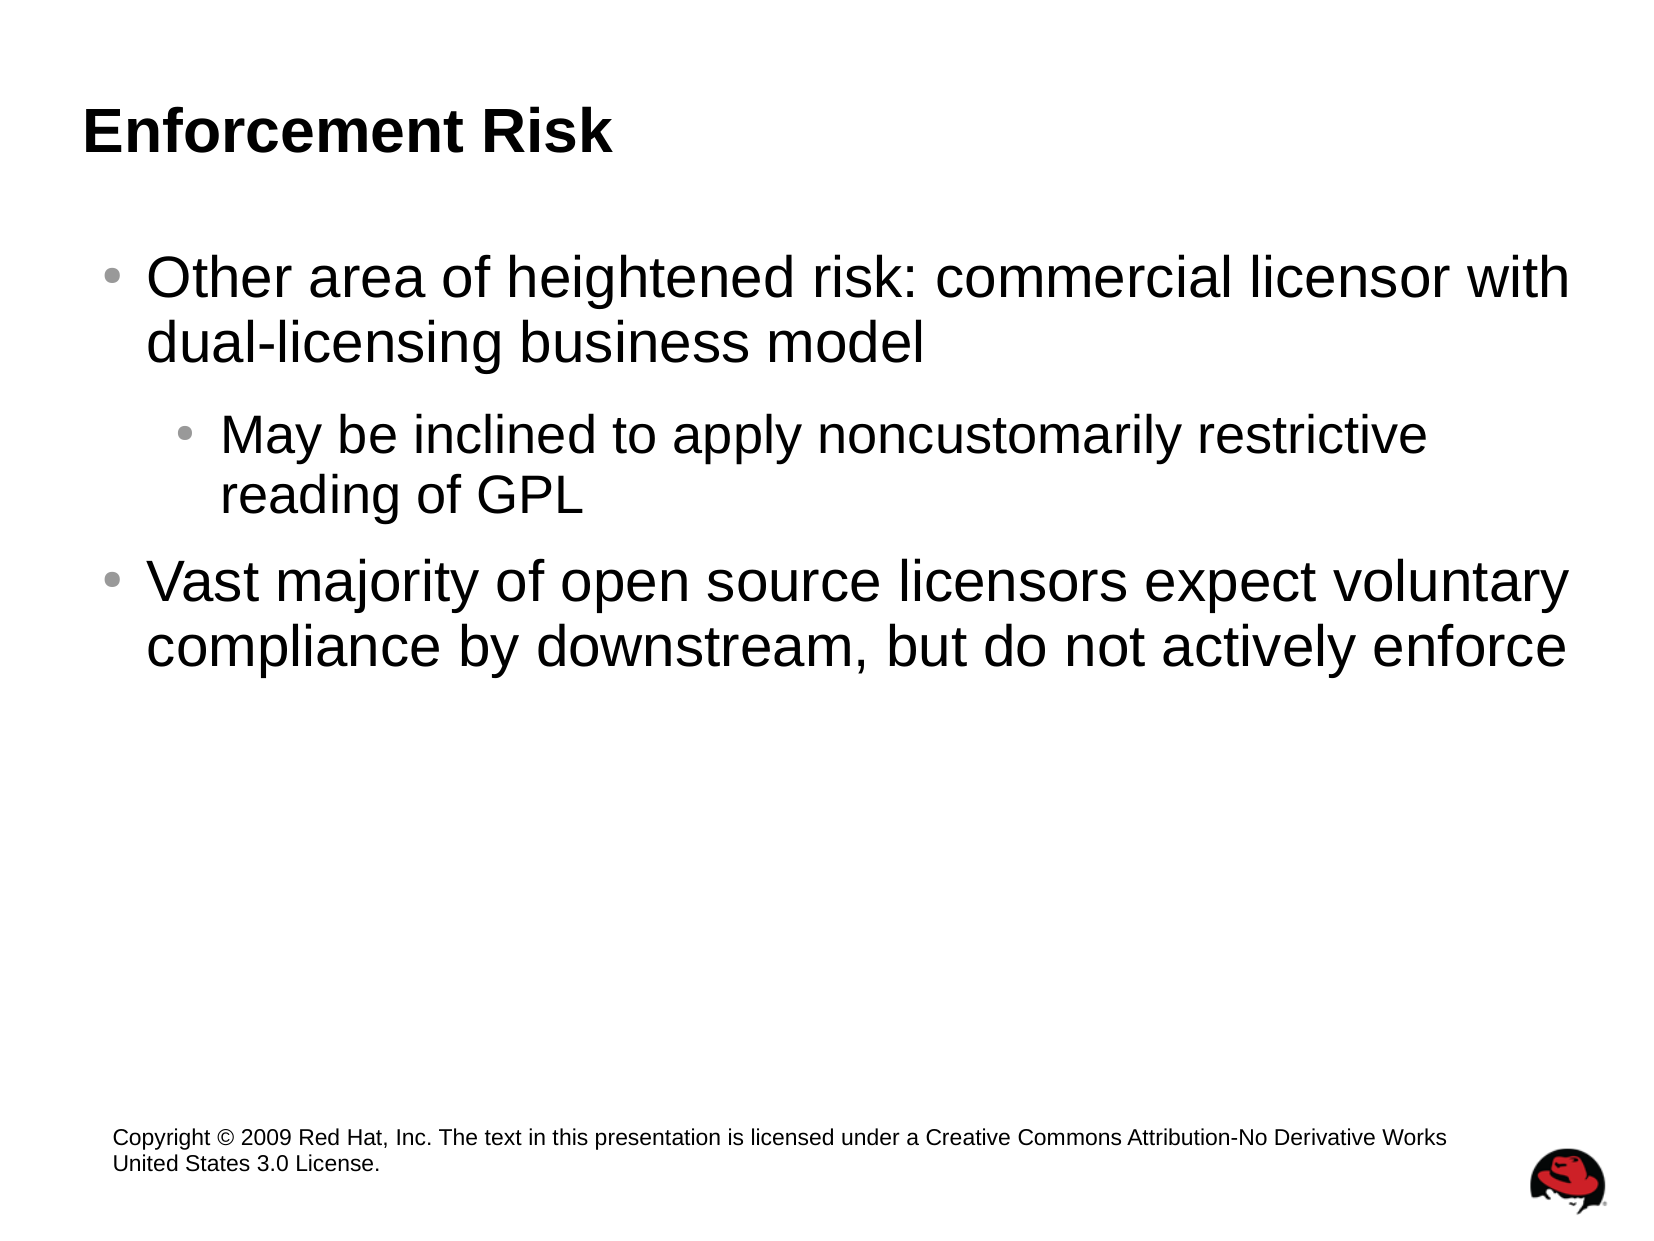

# Enforcement Risk
Other area of heightened risk: commercial licensor with dual-licensing business model
May be inclined to apply noncustomarily restrictive reading of GPL
Vast majority of open source licensors expect voluntary compliance by downstream, but do not actively enforce